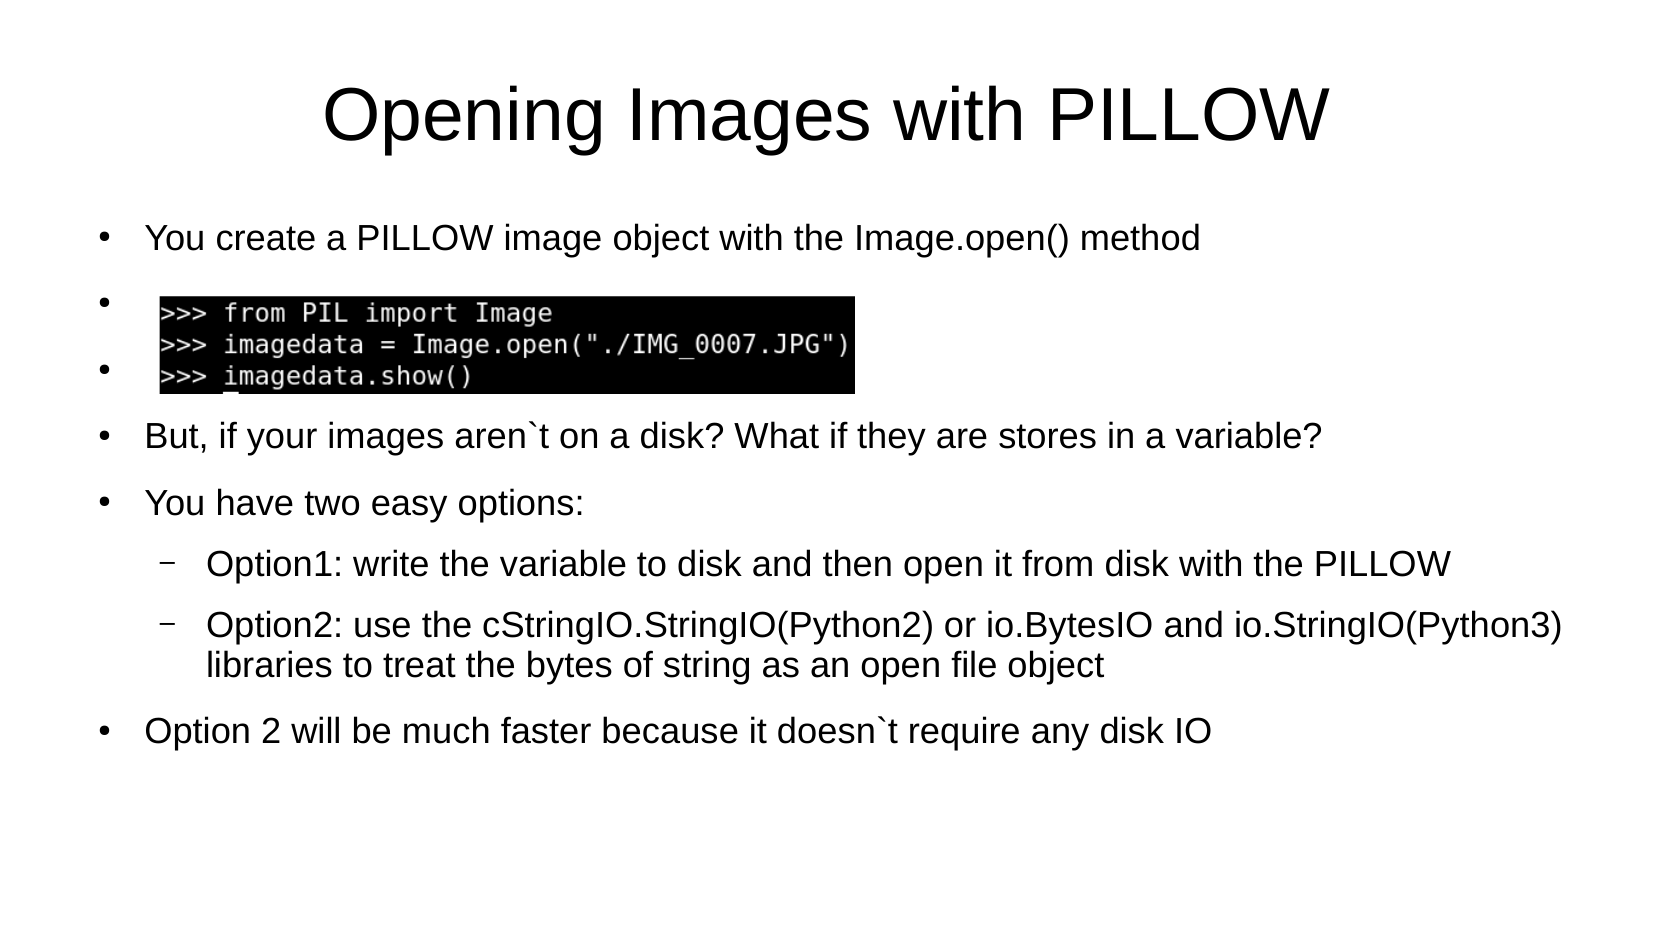

# Opening Images with PILLOW
You create a PILLOW image object with the Image.open() method
But, if your images aren`t on a disk? What if they are stores in a variable?
You have two easy options:
Option1: write the variable to disk and then open it from disk with the PILLOW
Option2: use the cStringIO.StringIO(Python2) or io.BytesIO and io.StringIO(Python3) libraries to treat the bytes of string as an open file object
Option 2 will be much faster because it doesn`t require any disk IO